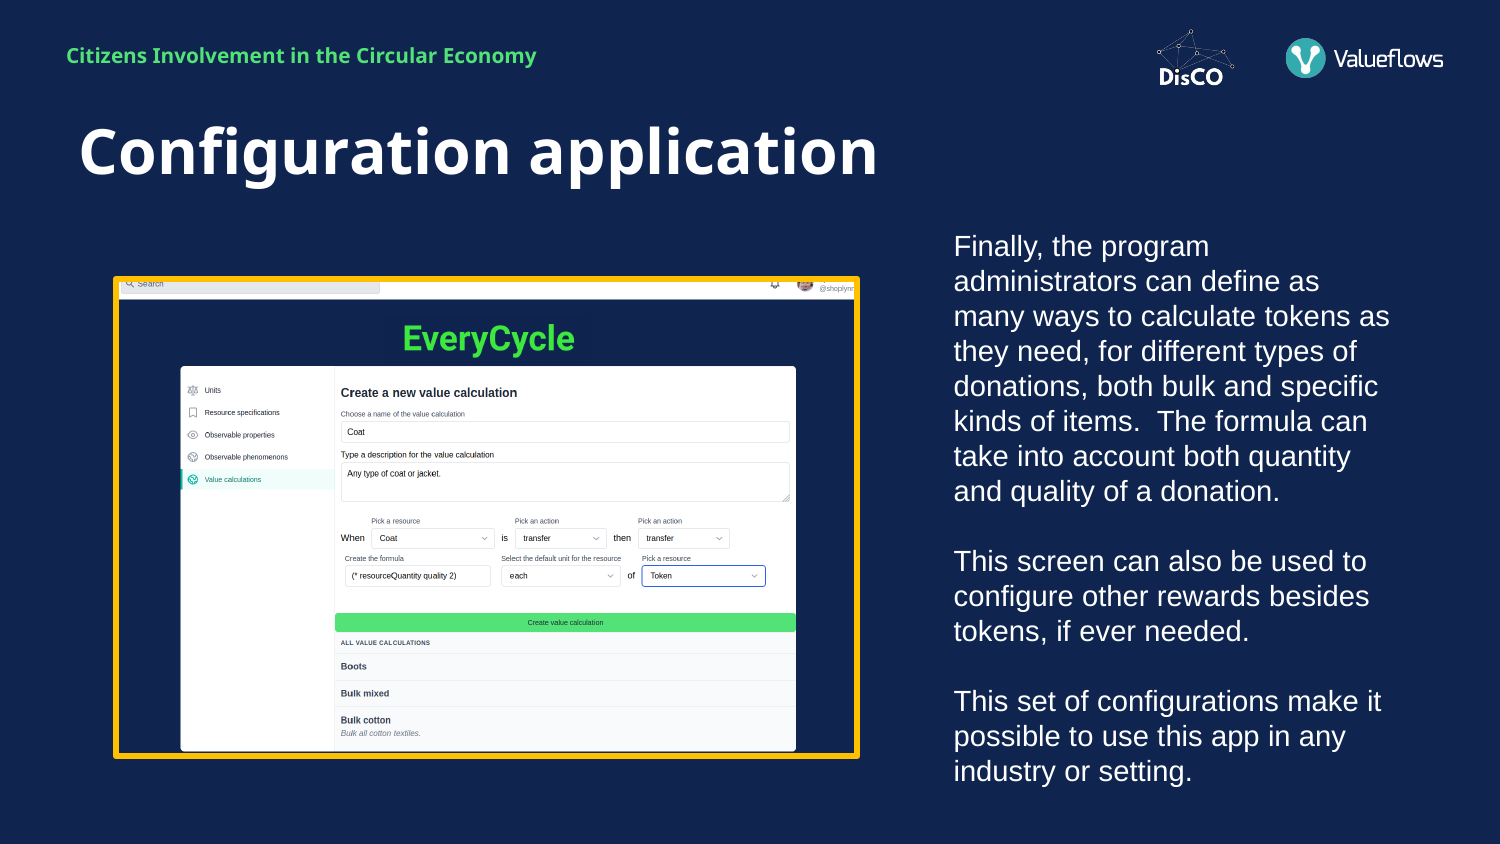

Configuration application
# Finally, the program administrators can define as many ways to calculate tokens as they need, for different types of donations, both bulk and specific kinds of items. The formula can take into account both quantity and quality of a donation.
This screen can also be used to configure other rewards besides tokens, if ever needed.
This set of configurations make it possible to use this app in any industry or setting.